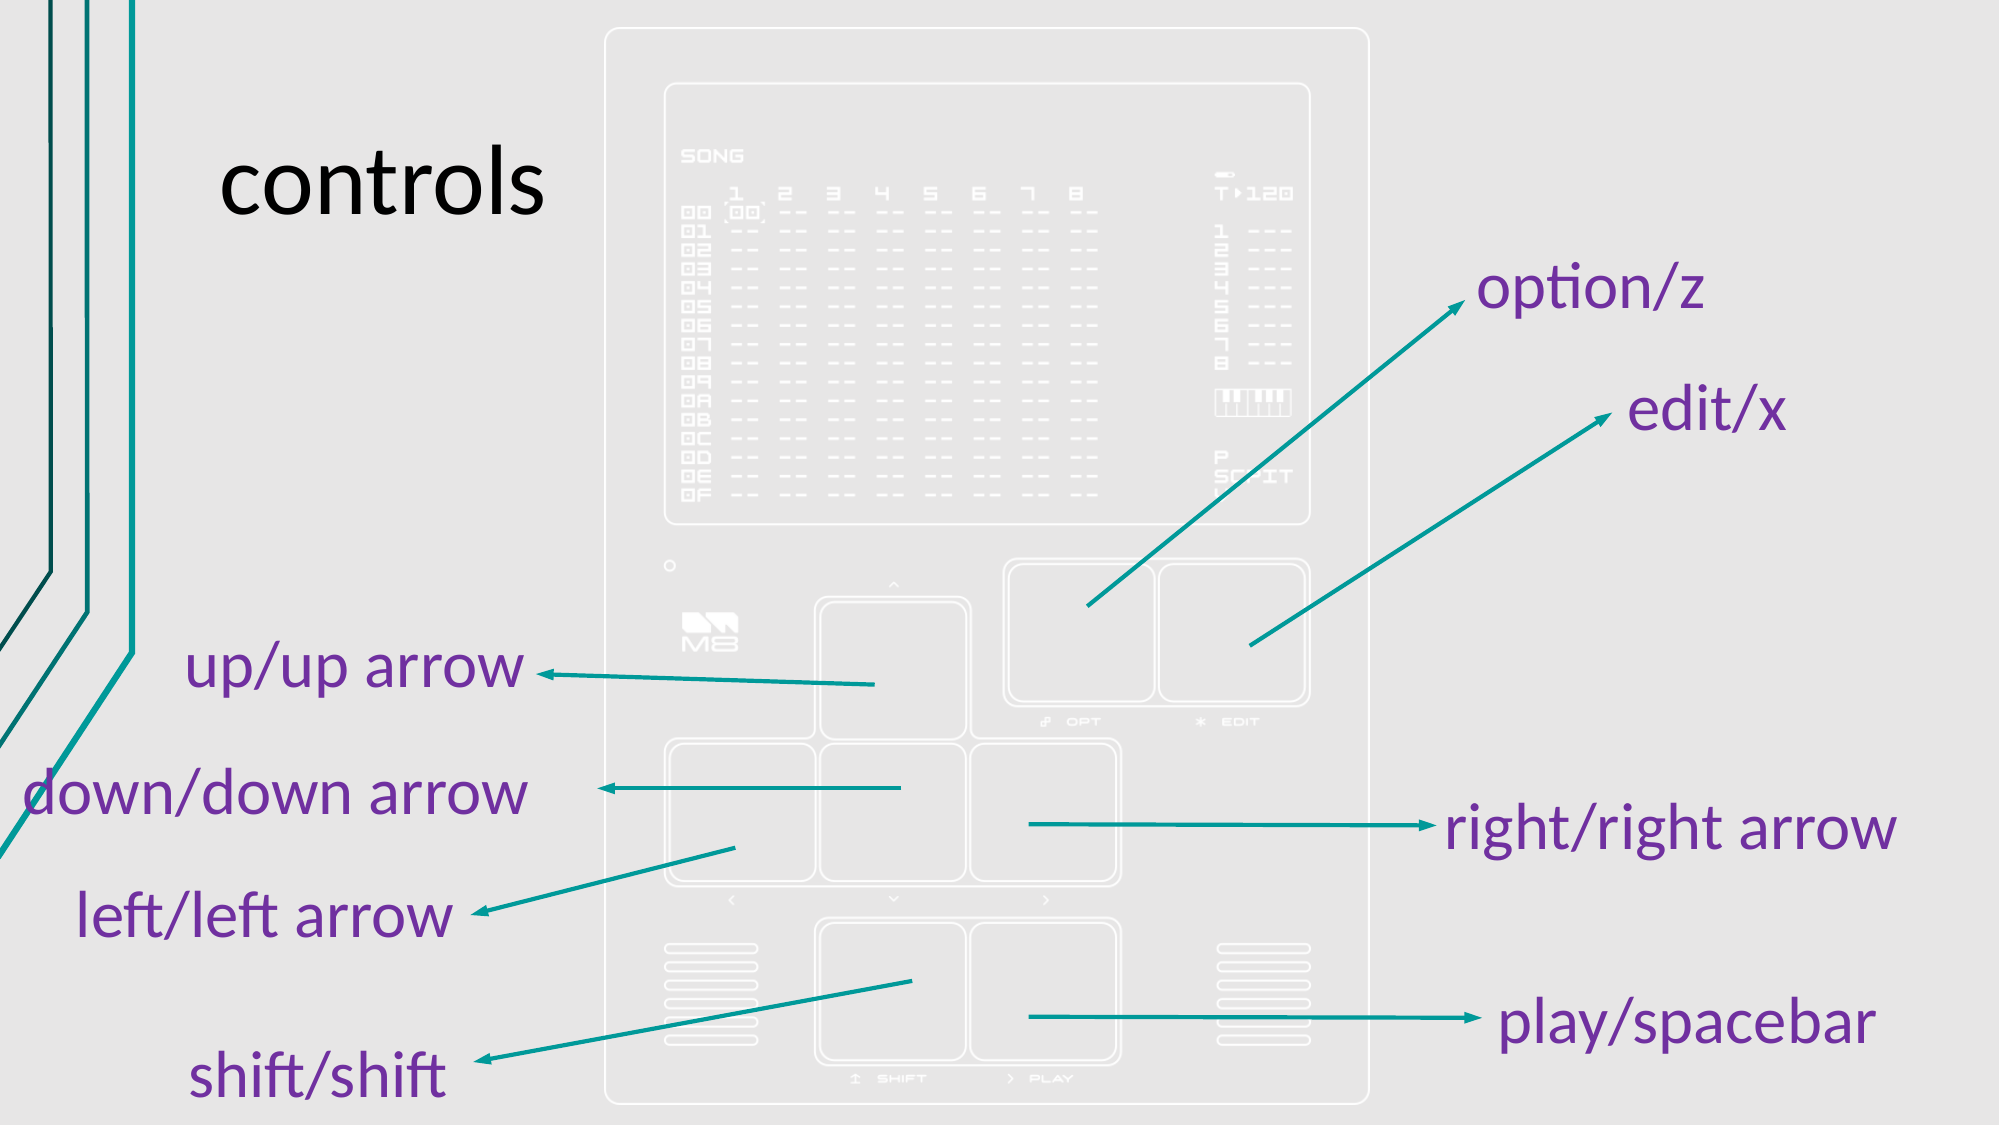

# controls
option/z
edit/x
up/up arrow
down/down arrow
right/right arrow
left/left arrow
play/spacebar
shift/shift